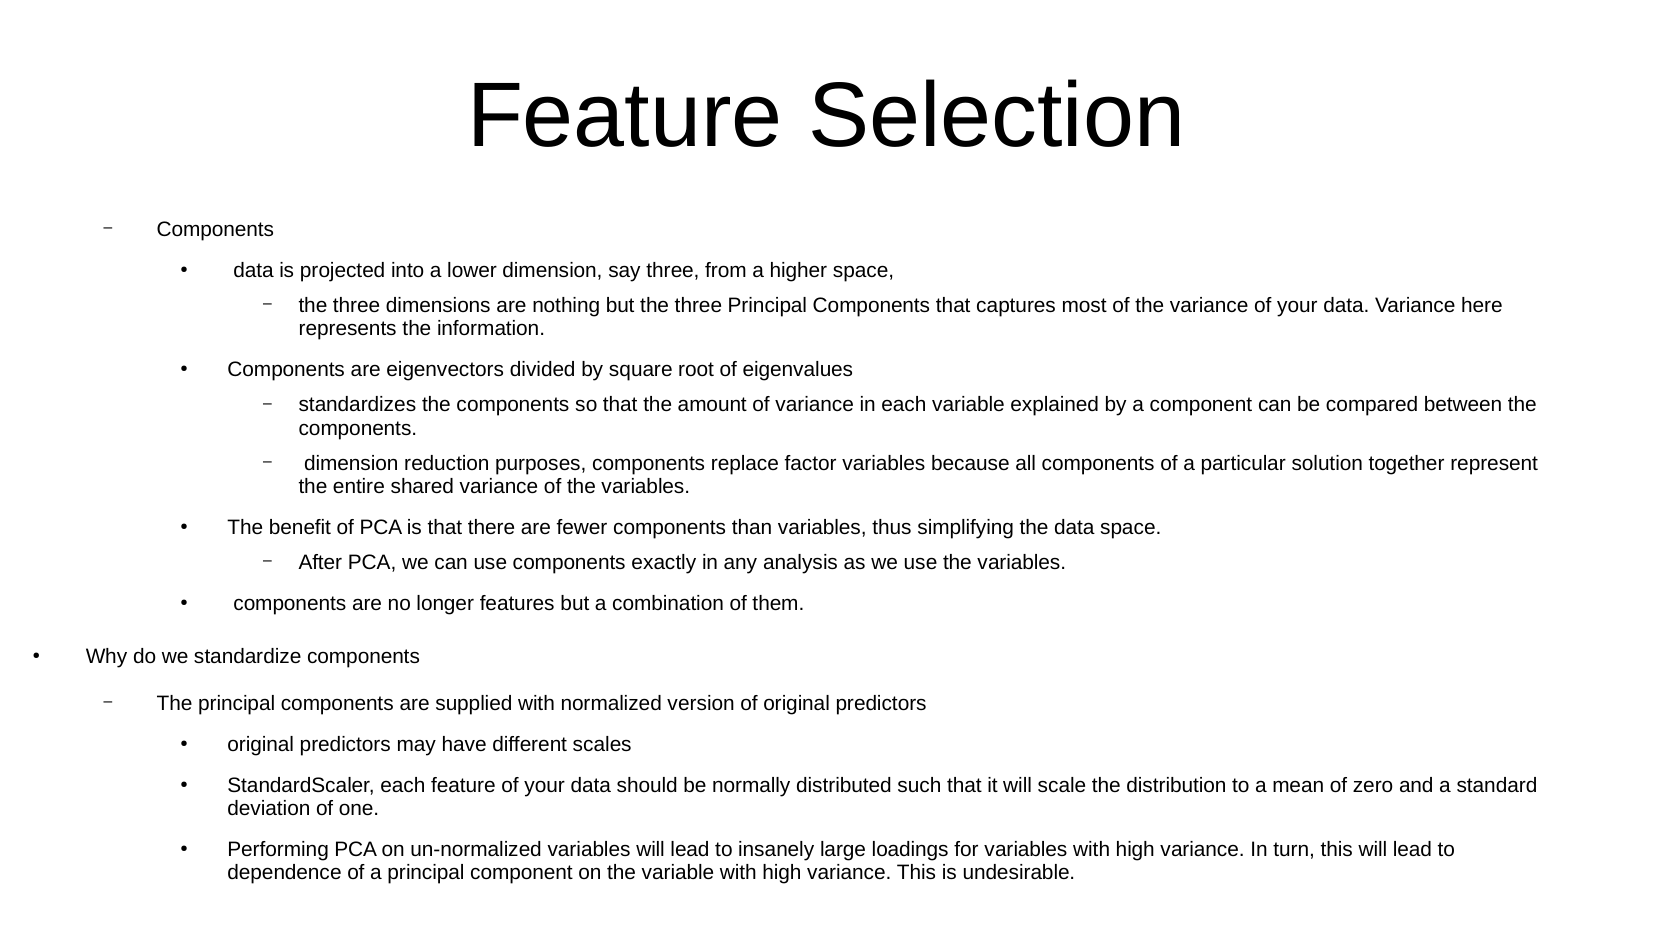

# Feature Selection
Components
 data is projected into a lower dimension, say three, from a higher space,
the three dimensions are nothing but the three Principal Components that captures most of the variance of your data. Variance here represents the information.
Components are eigenvectors divided by square root of eigenvalues
standardizes the components so that the amount of variance in each variable explained by a component can be compared between the components.
 dimension reduction purposes, components replace factor variables because all components of a particular solution together represent the entire shared variance of the variables.
The benefit of PCA is that there are fewer components than variables, thus simplifying the data space.
After PCA, we can use components exactly in any analysis as we use the variables.
 components are no longer features but a combination of them.
Why do we standardize components
The principal components are supplied with normalized version of original predictors
original predictors may have different scales
StandardScaler, each feature of your data should be normally distributed such that it will scale the distribution to a mean of zero and a standard deviation of one.
Performing PCA on un-normalized variables will lead to insanely large loadings for variables with high variance. In turn, this will lead to dependence of a principal component on the variable with high variance. This is undesirable.